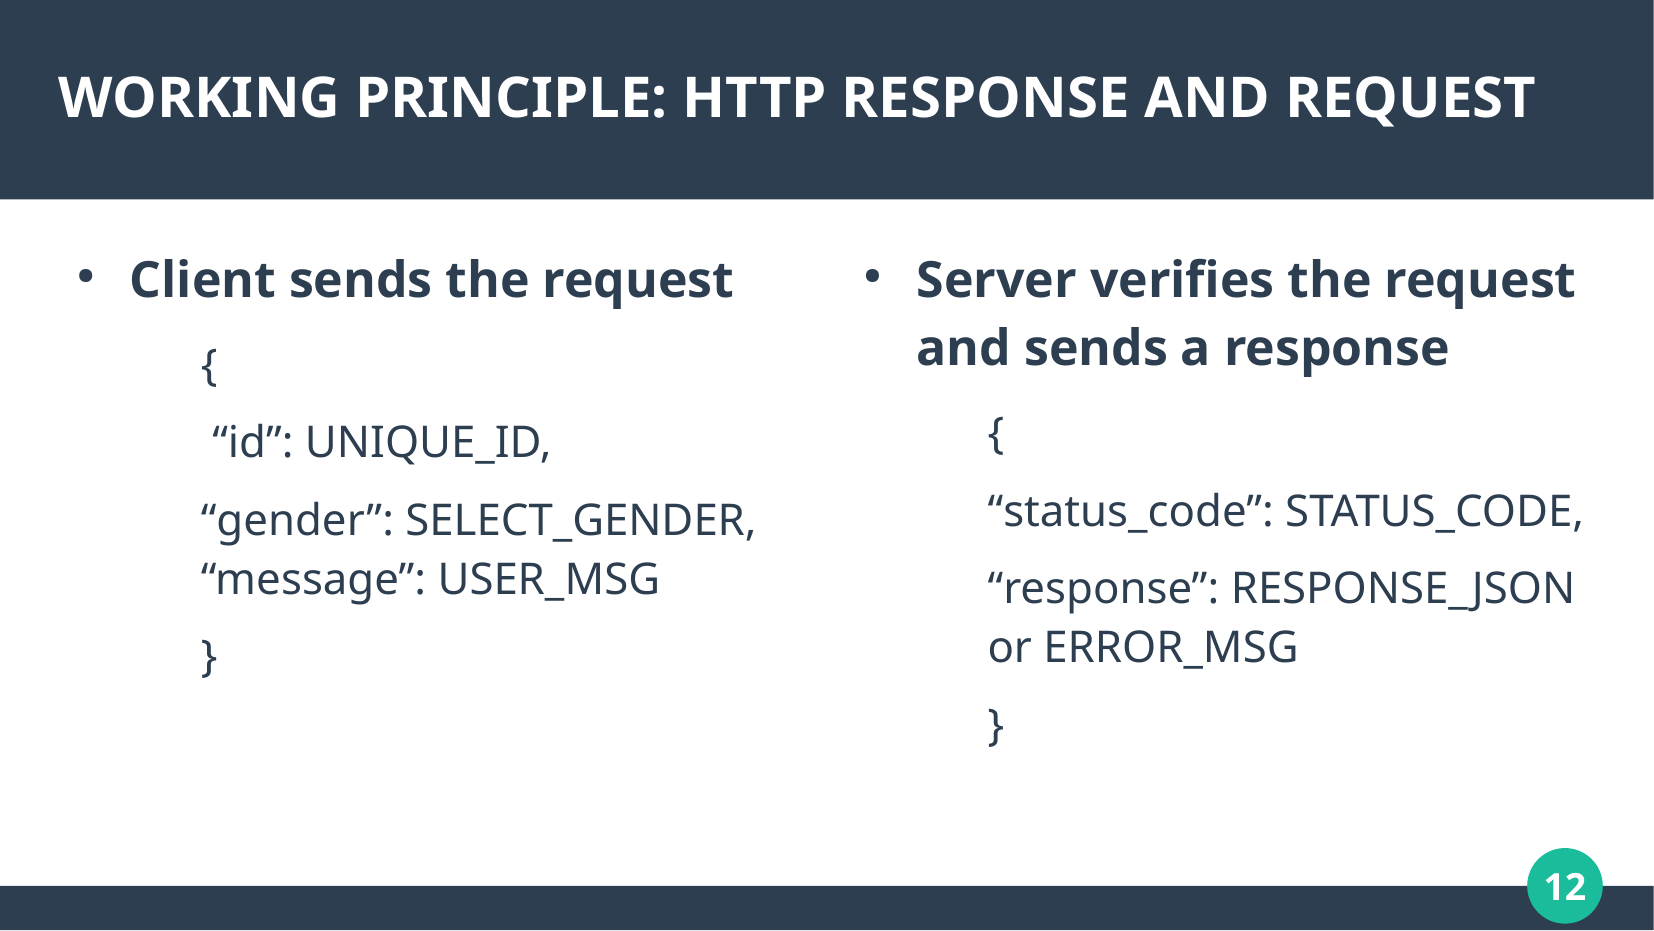

# WORKING PRINCIPLE: HTTP RESPONSE AND REQUEST
Client sends the request
{
 “id”: UNIQUE_ID,
“gender”: SELECT_GENDER, “message”: USER_MSG
}
Server verifies the request and sends a response
{
“status_code”: STATUS_CODE,
“response”: RESPONSE_JSON or ERROR_MSG
}